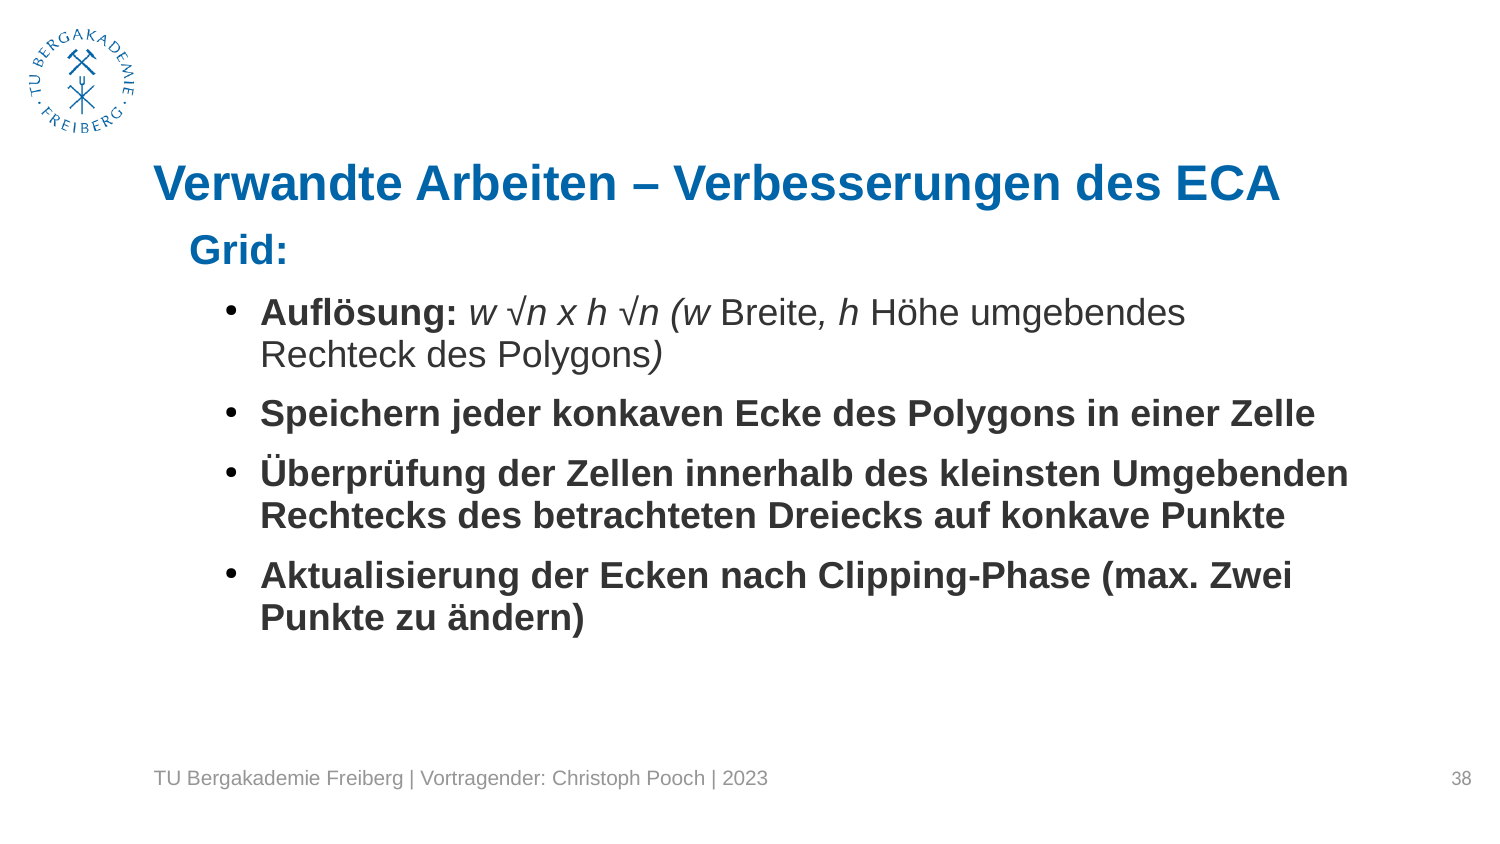

# Verwandte Arbeiten – Verbesserungen des ECA
Grid:
Auflösung: w √n x h √n (w Breite, h Höhe umgebendes Rechteck des Polygons)
Speichern jeder konkaven Ecke des Polygons in einer Zelle
Überprüfung der Zellen innerhalb des kleinsten Umgebenden Rechtecks des betrachteten Dreiecks auf konkave Punkte
Aktualisierung der Ecken nach Clipping-Phase (max. Zwei Punkte zu ändern)
TU Bergakademie Freiberg | Vortragender: Christoph Pooch | 2023